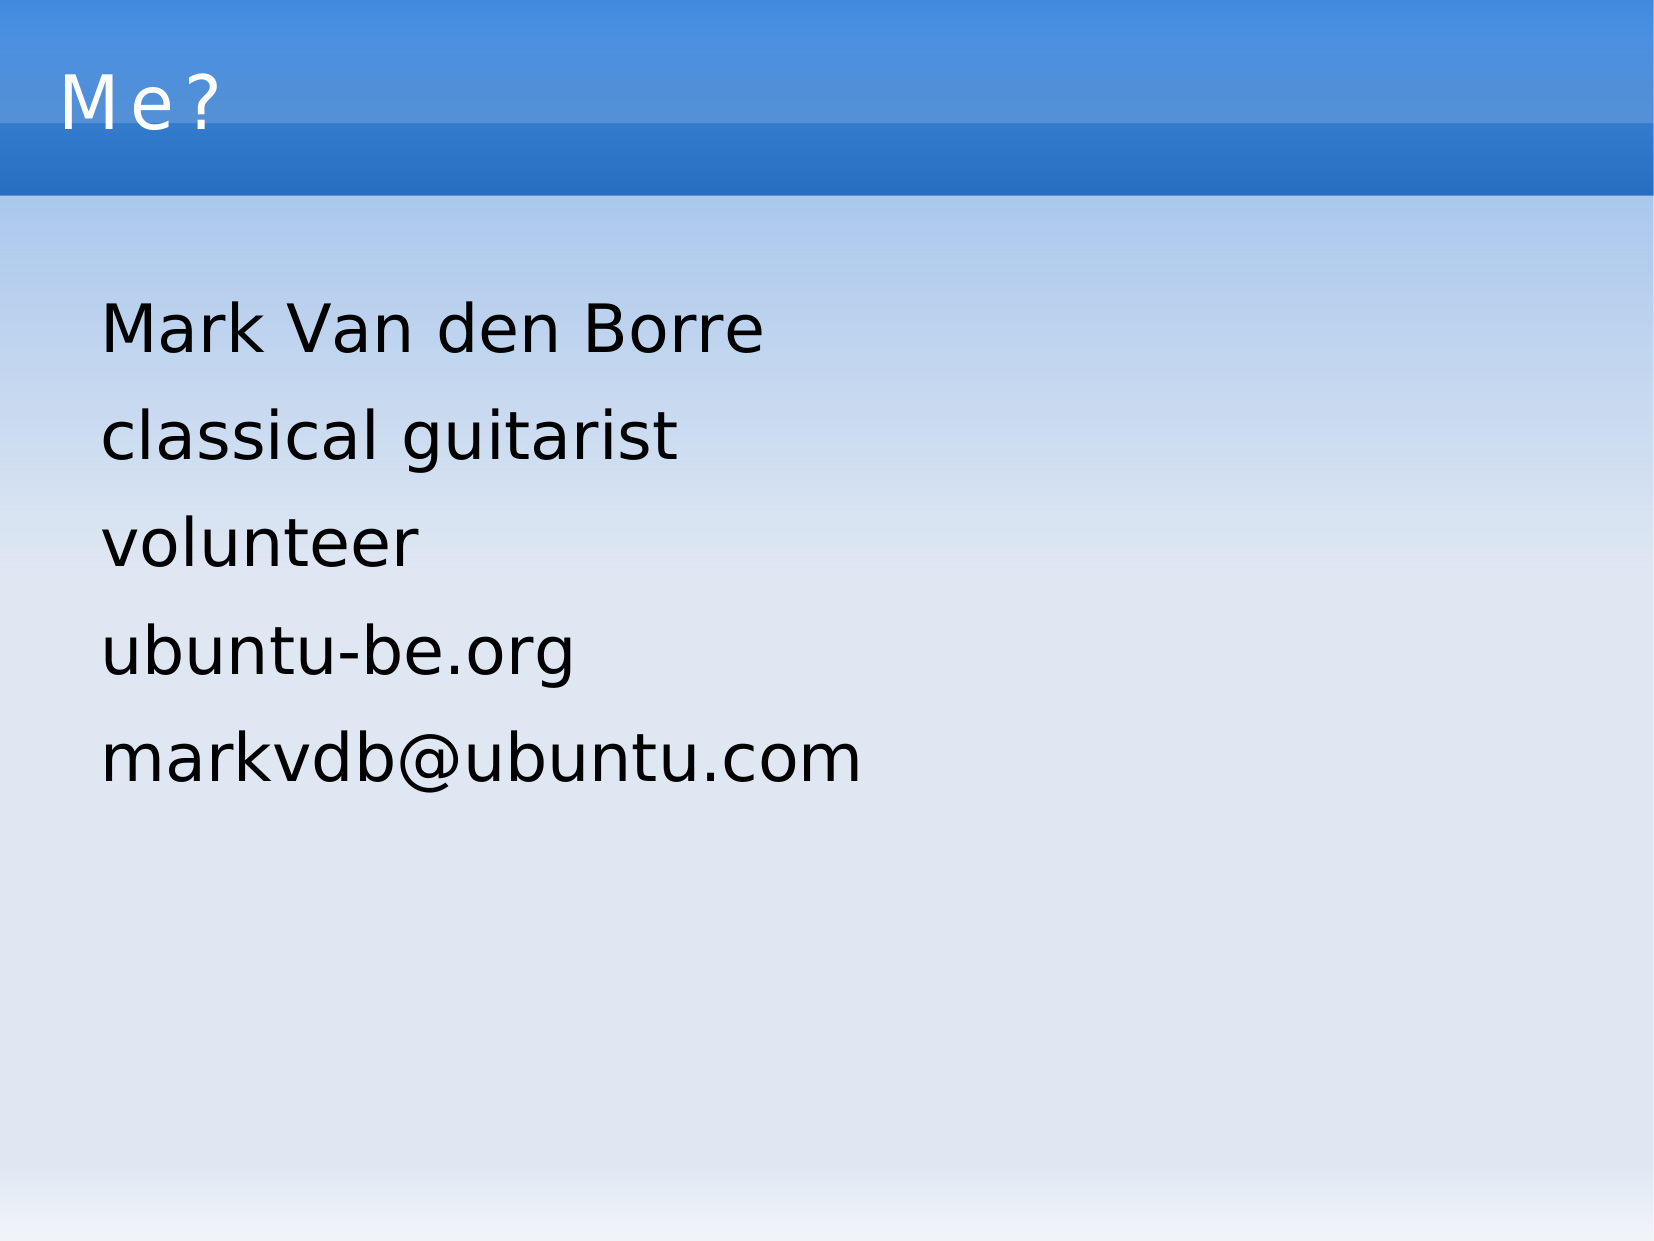

# Me?
Mark Van den Borre
classical guitarist
volunteer
ubuntu-be.org
markvdb@ubuntu.com